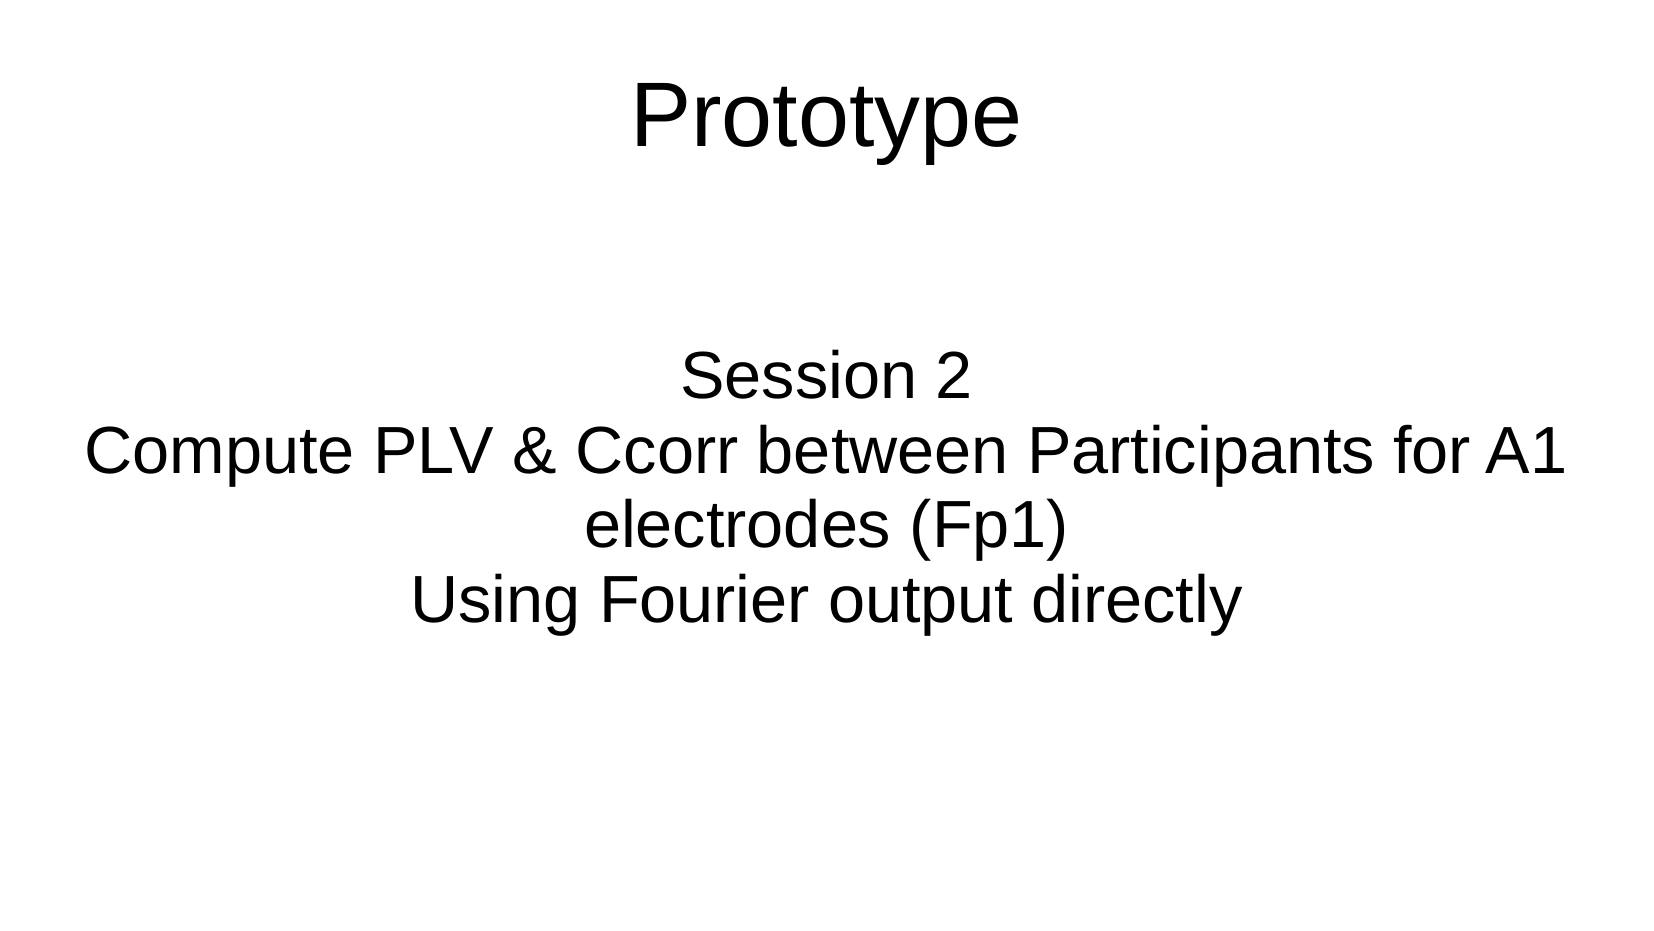

# Prototype
Session 2
Compute PLV & Ccorr between Participants for A1 electrodes (Fp1)
Using Fourier output directly